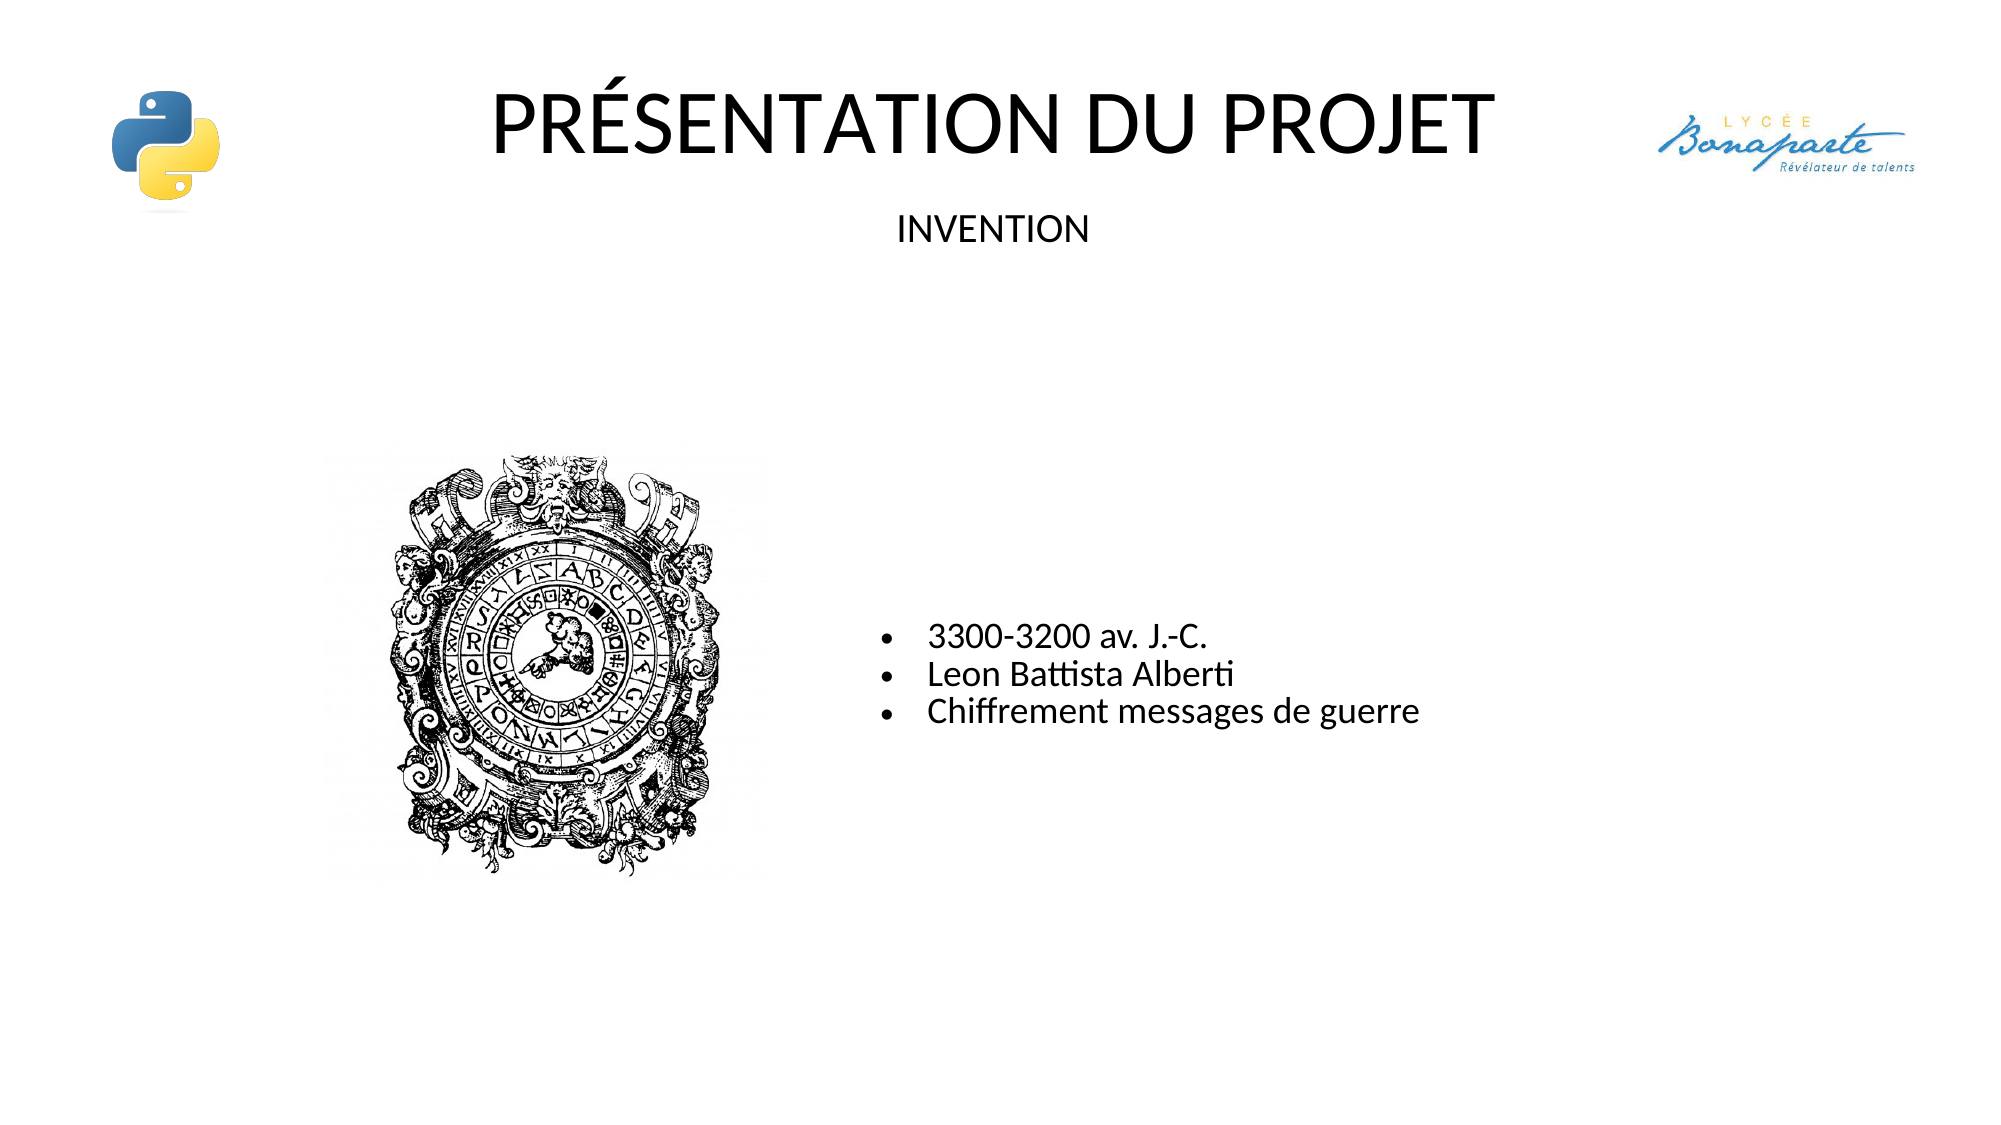

PRÉSENTATION DU PROJET
INVENTION
3300-3200 av. J.-C.
Leon Battista Alberti
Chiffrement messages de guerre